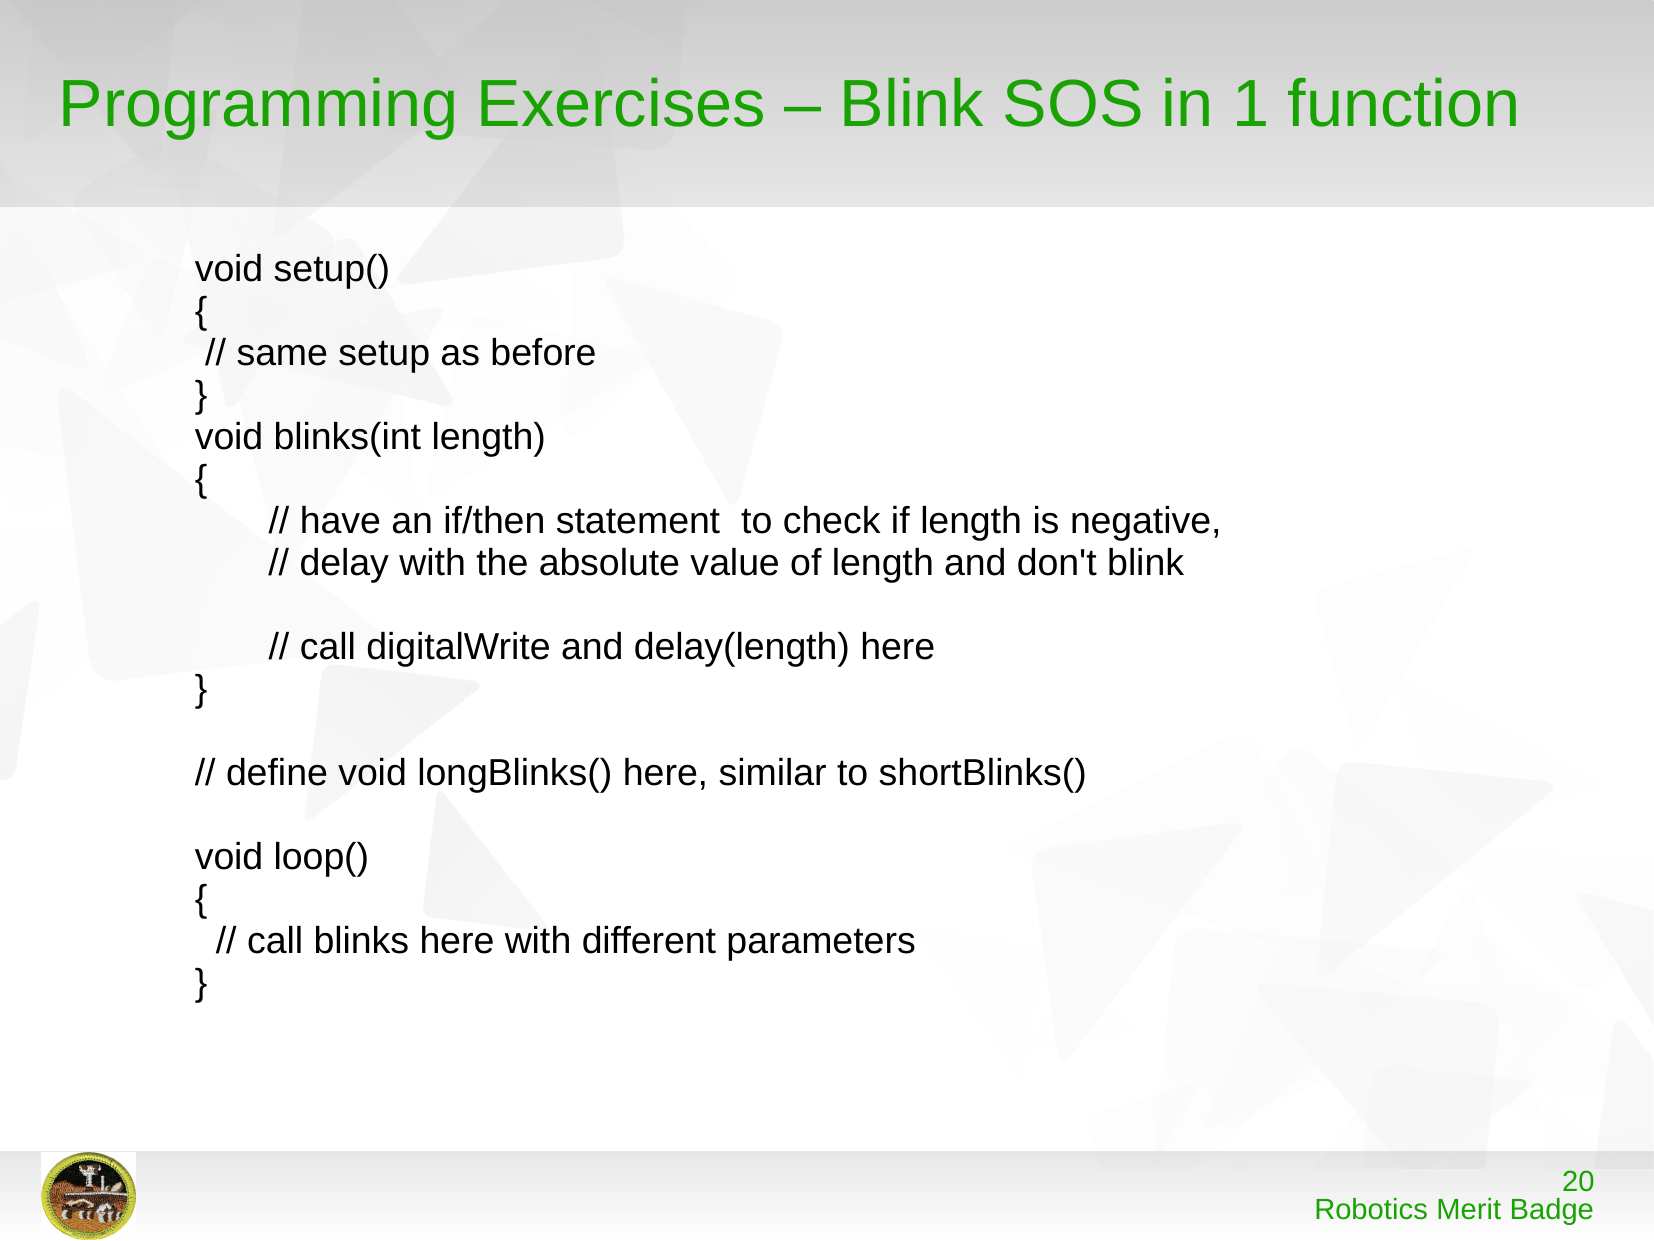

# Programming Exercises – Blink SOS in 1 function
void setup()
{
 // same setup as before
}
void blinks(int length)
{
	// have an if/then statement to check if length is negative,
 // delay with the absolute value of length and don't blink
	// call digitalWrite and delay(length) here
}
// define void longBlinks() here, similar to shortBlinks()
void loop()
{
 // call blinks here with different parameters
}
20
Robotics Merit Badge